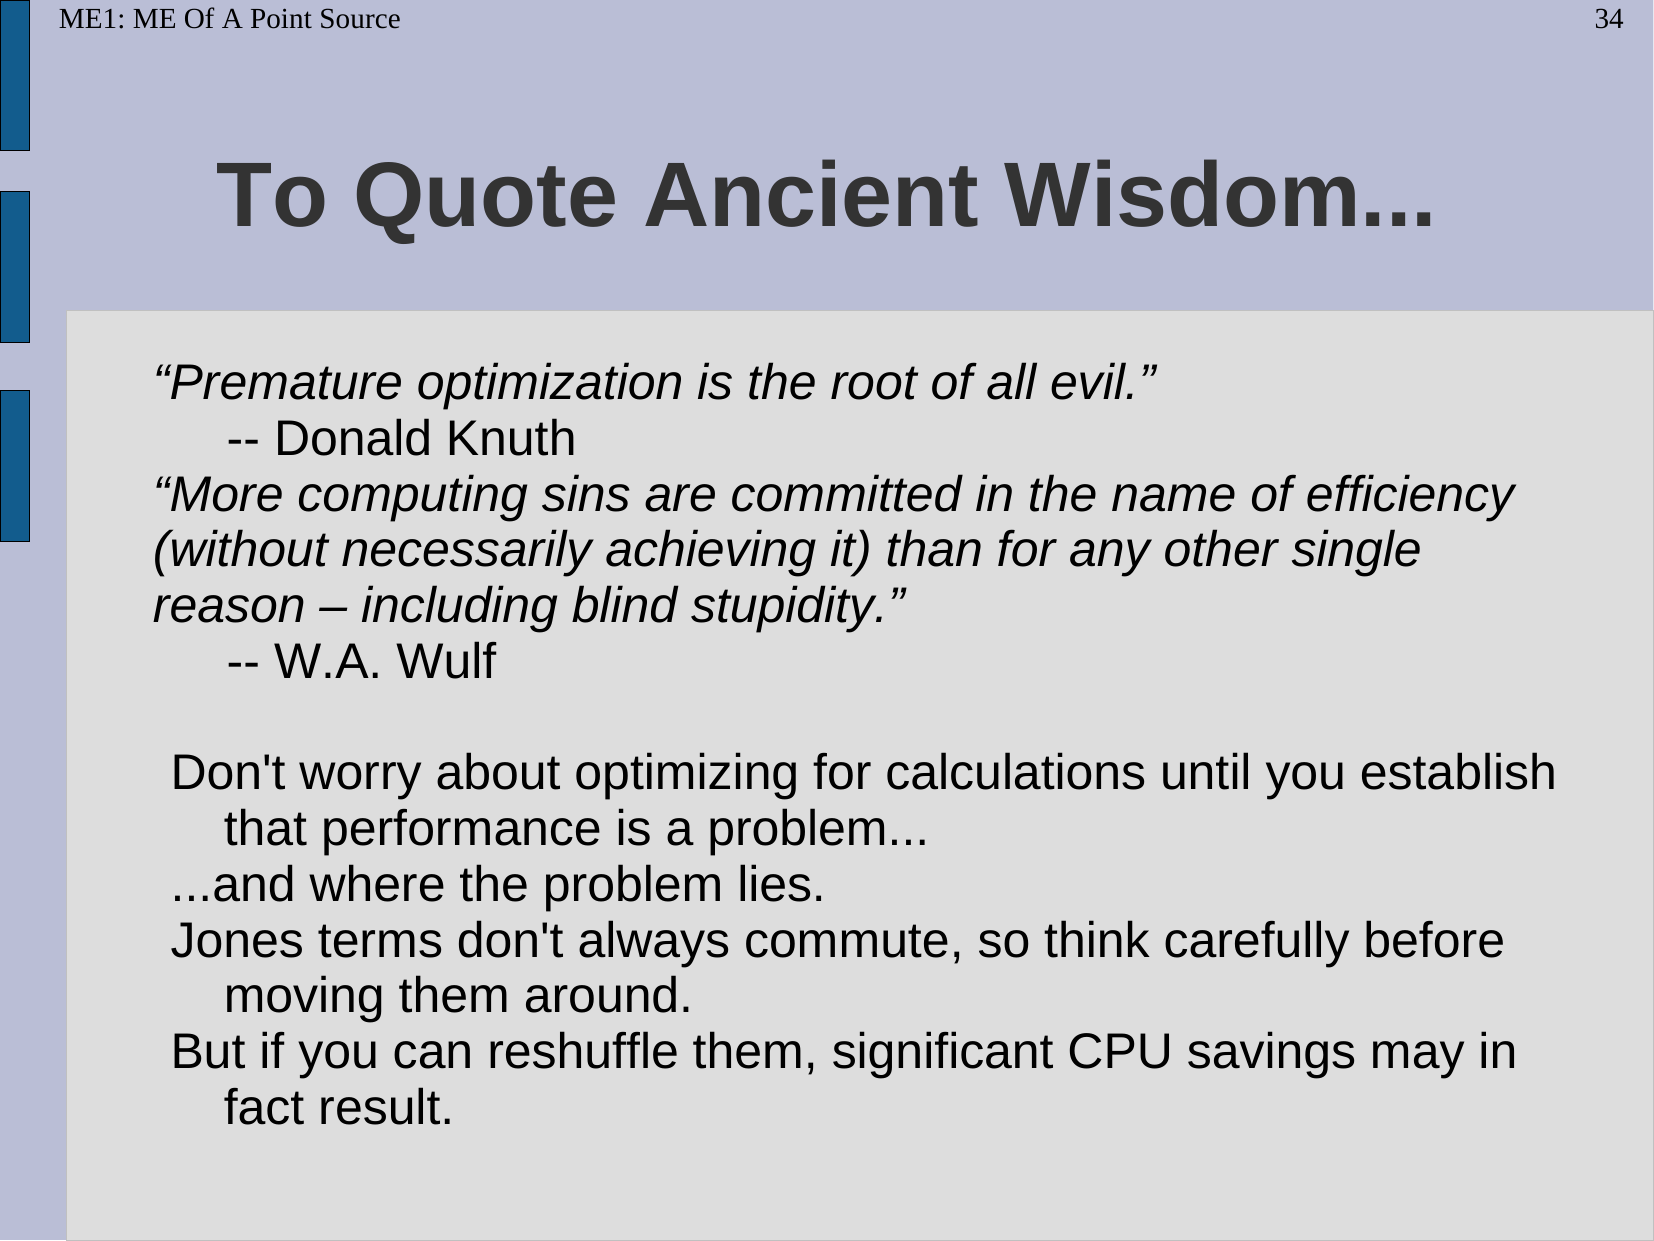

ME1: ME Of A Point Source
34
# To Quote Ancient Wisdom...
“Premature optimization is the root of all evil.”
	-- Donald Knuth
“More computing sins are committed in the name of efficiency (without necessarily achieving it) than for any other single reason – including blind stupidity.”
	-- W.A. Wulf
Don't worry about optimizing for calculations until you establish that performance is a problem...
...and where the problem lies.
Jones terms don't always commute, so think carefully before moving them around.
But if you can reshuffle them, significant CPU savings may in fact result.